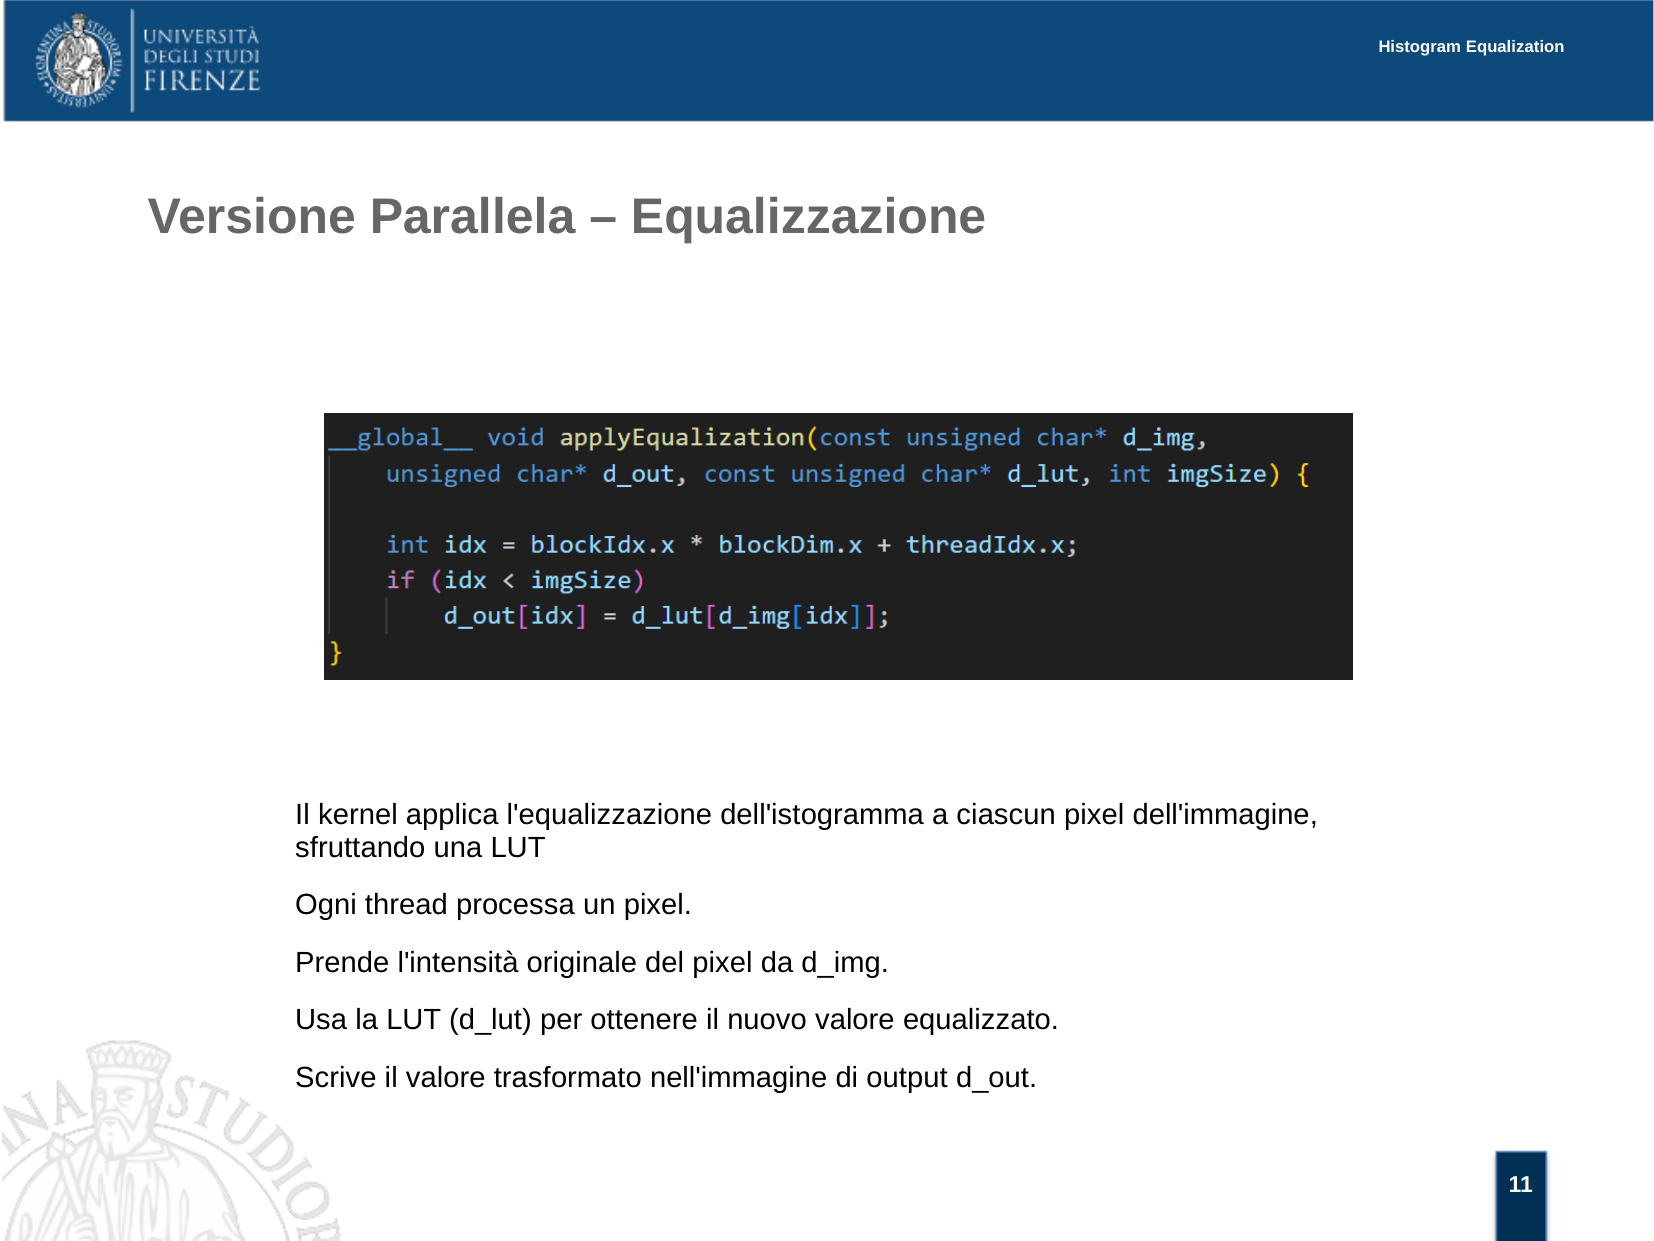

Histogram Equalization
Versione Parallela – Equalizzazione
Il kernel applica l'equalizzazione dell'istogramma a ciascun pixel dell'immagine, sfruttando una LUT
Ogni thread processa un pixel.
Prende l'intensità originale del pixel da d_img.
Usa la LUT (d_lut) per ottenere il nuovo valore equalizzato.
Scrive il valore trasformato nell'immagine di output d_out.
11